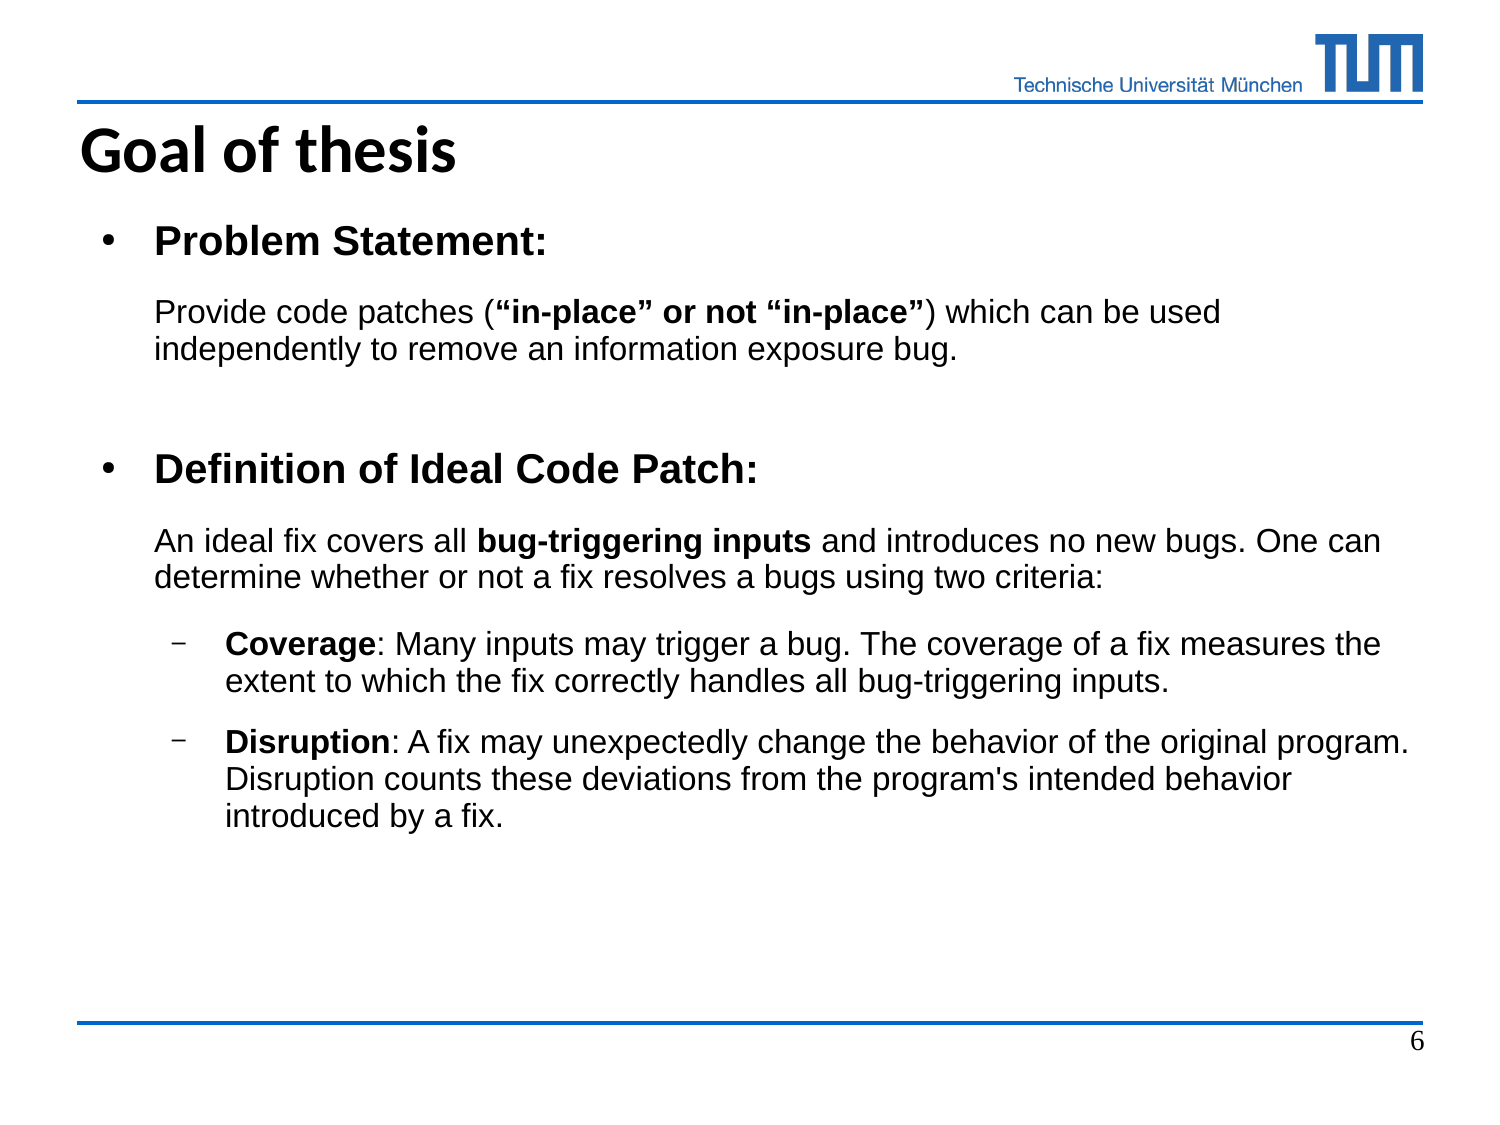

# Goal of thesis
Problem Statement:
Provide code patches (“in-place” or not “in-place”) which can be used independently to remove an information exposure bug.
Definition of Ideal Code Patch:
An ideal fix covers all bug-triggering inputs and introduces no new bugs. One can determine whether or not a fix resolves a bugs using two criteria:
Coverage: Many inputs may trigger a bug. The coverage of a fix measures the extent to which the fix correctly handles all bug-triggering inputs.
Disruption: A fix may unexpectedly change the behavior of the original program. Disruption counts these deviations from the program's intended behavior introduced by a fix.
6